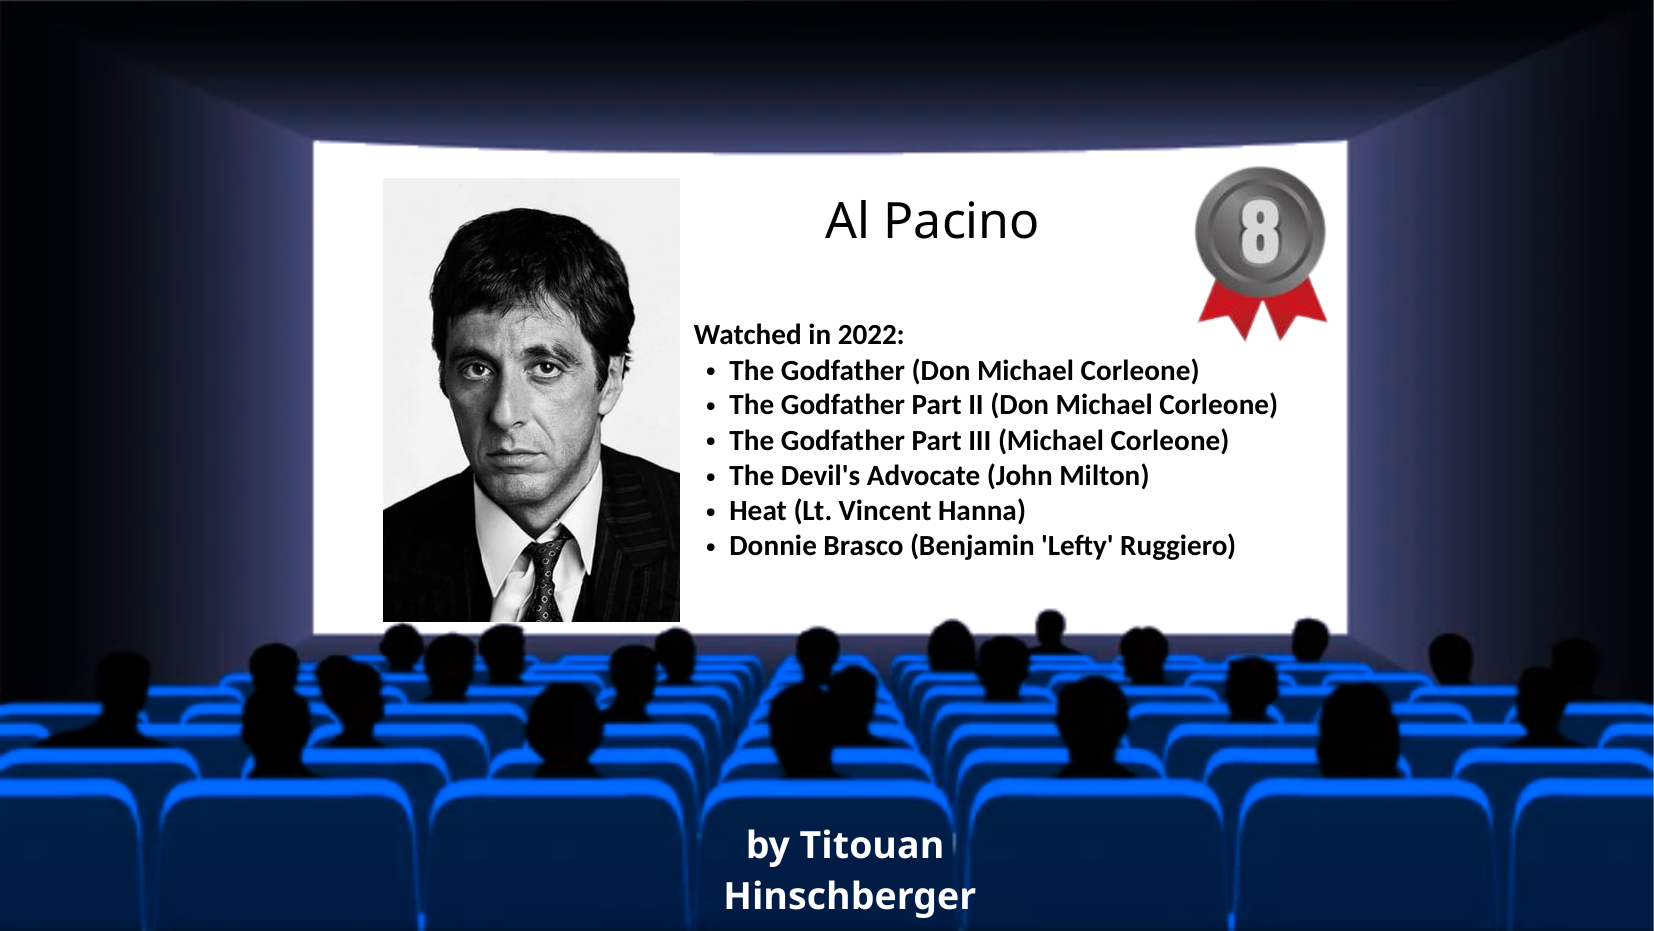

Al Pacino
Watched in 2022:
The Godfather (Don Michael Corleone)
The Godfather Part II (Don Michael Corleone)
The Godfather Part III (Michael Corleone)
The Devil's Advocate (John Milton)
Heat (Lt. Vincent Hanna)
Donnie Brasco (Benjamin 'Lefty' Ruggiero)